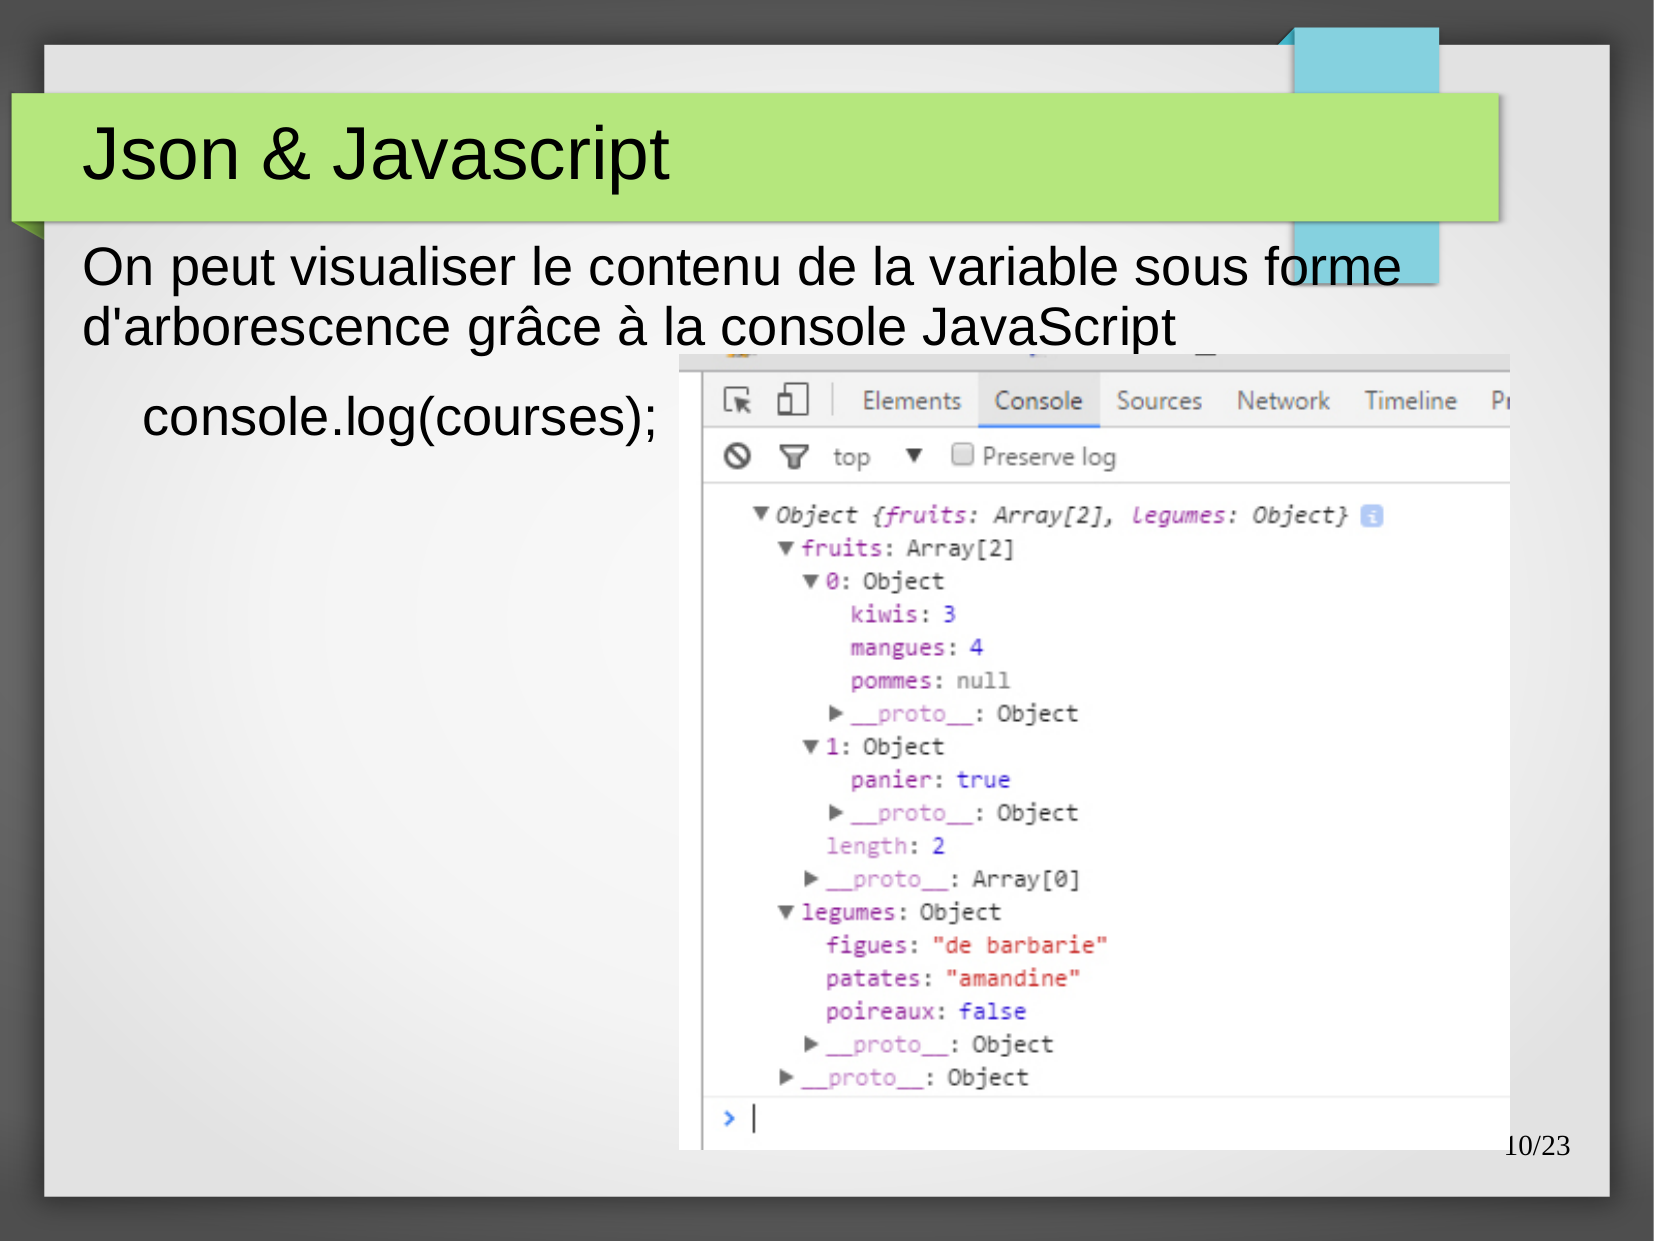

# Json & Javascript
On peut visualiser le contenu de la variable sous forme d'arborescence grâce à la console JavaScript
 console.log(courses);
10